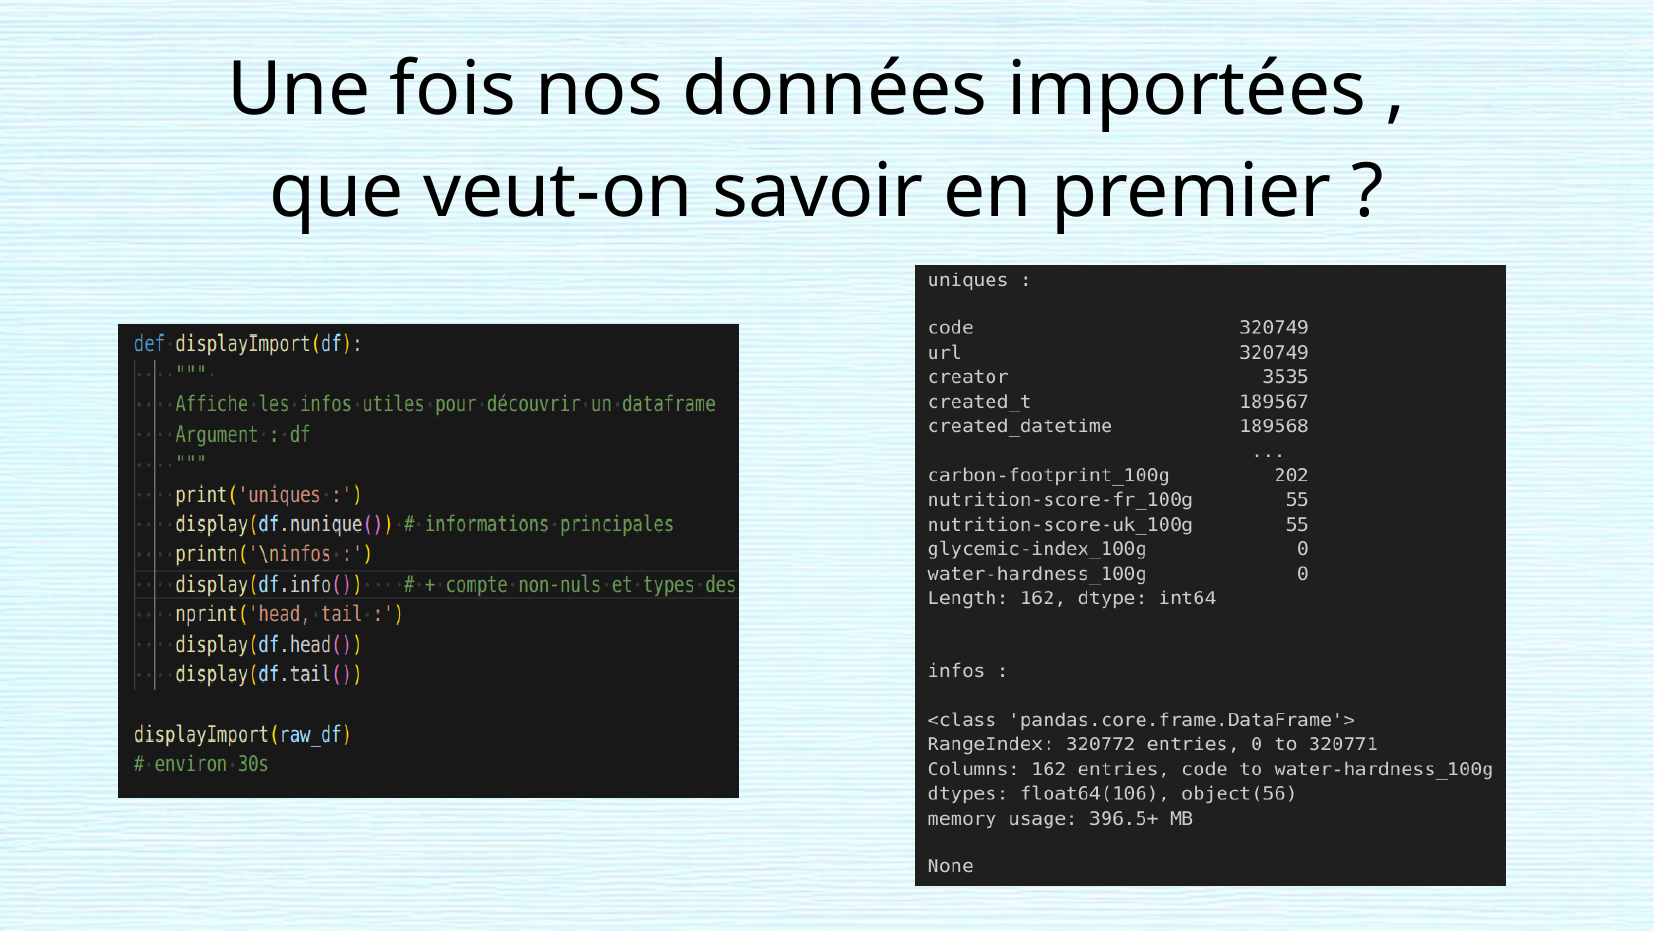

# Une fois nos données importées , que veut-on savoir en premier ?